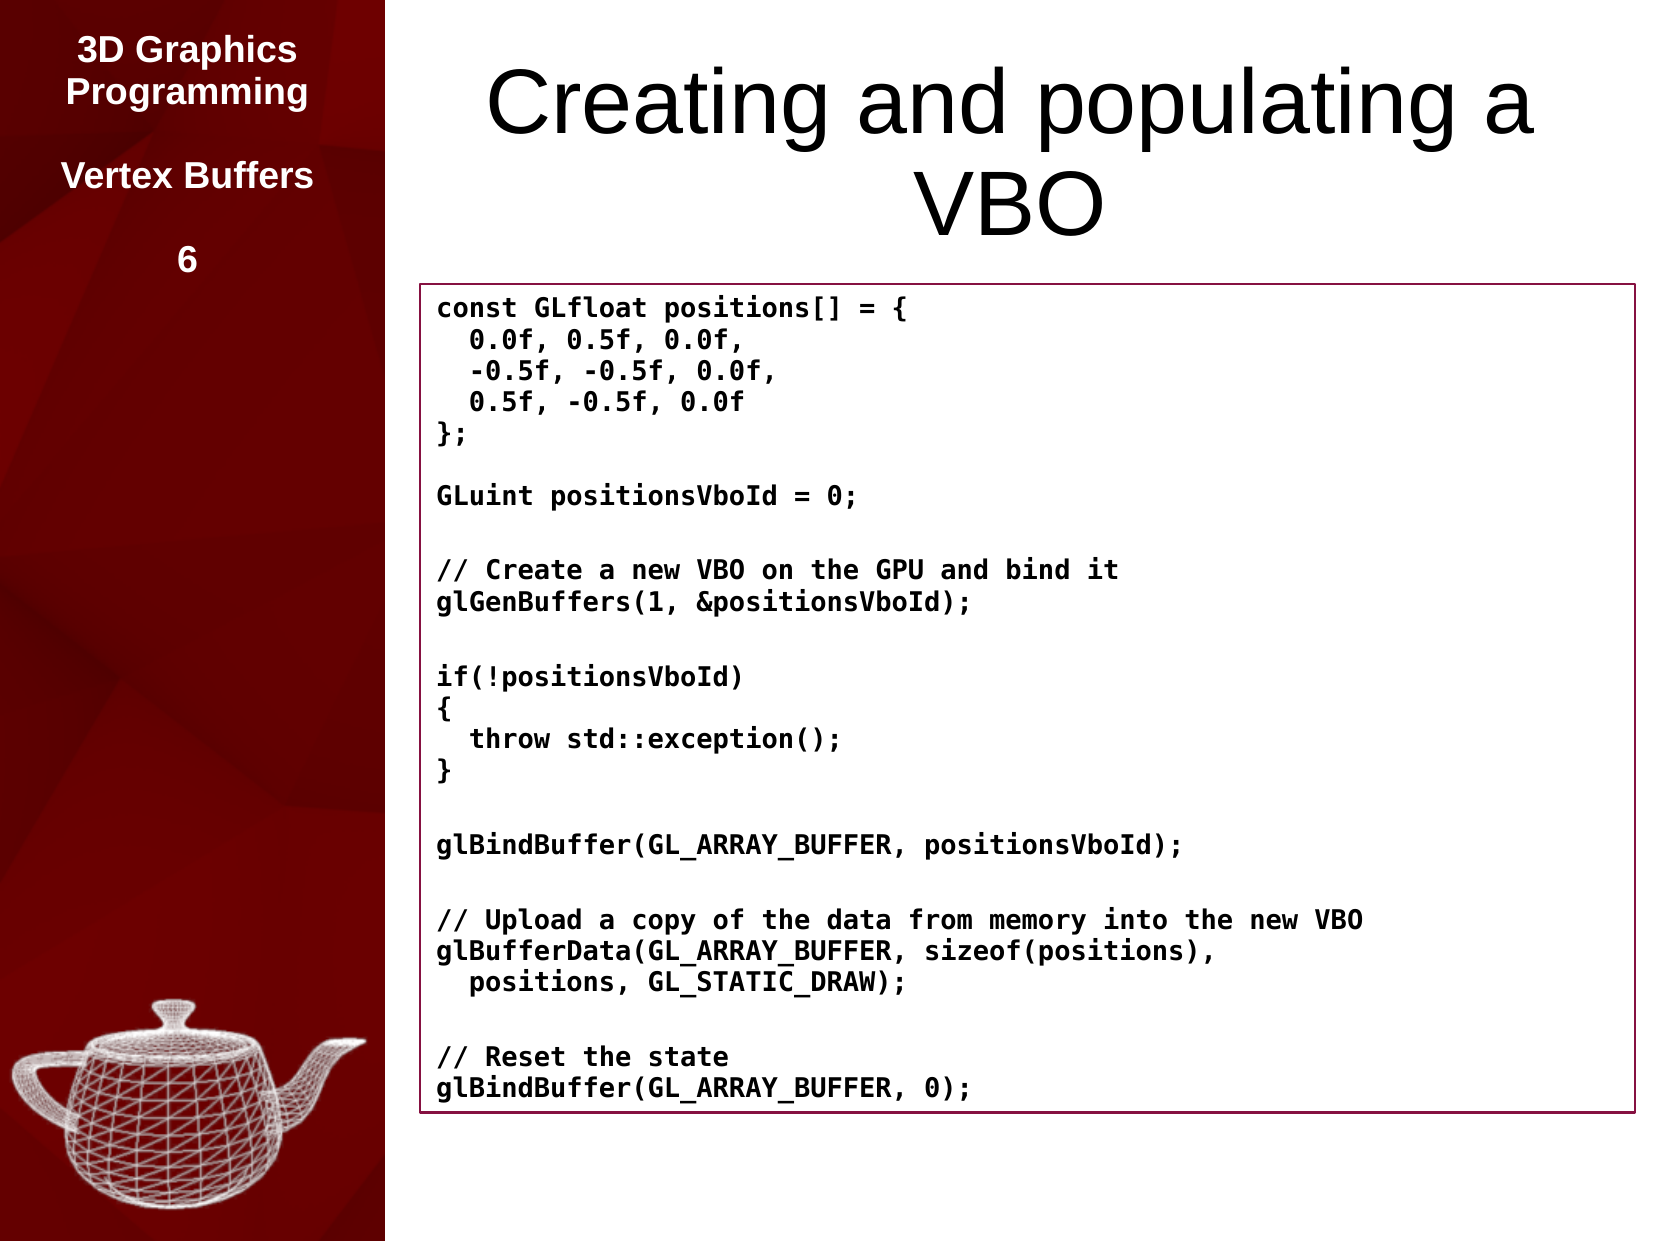

# Creating and populating a VBO
const GLfloat positions[] = {
 0.0f, 0.5f, 0.0f,
 -0.5f, -0.5f, 0.0f,
 0.5f, -0.5f, 0.0f
};
GLuint positionsVboId = 0;
// Create a new VBO on the GPU and bind it
glGenBuffers(1, &positionsVboId);
if(!positionsVboId)
{
 throw std::exception();
}
glBindBuffer(GL_ARRAY_BUFFER, positionsVboId);
// Upload a copy of the data from memory into the new VBO
glBufferData(GL_ARRAY_BUFFER, sizeof(positions),
 positions, GL_STATIC_DRAW);
// Reset the state
glBindBuffer(GL_ARRAY_BUFFER, 0);